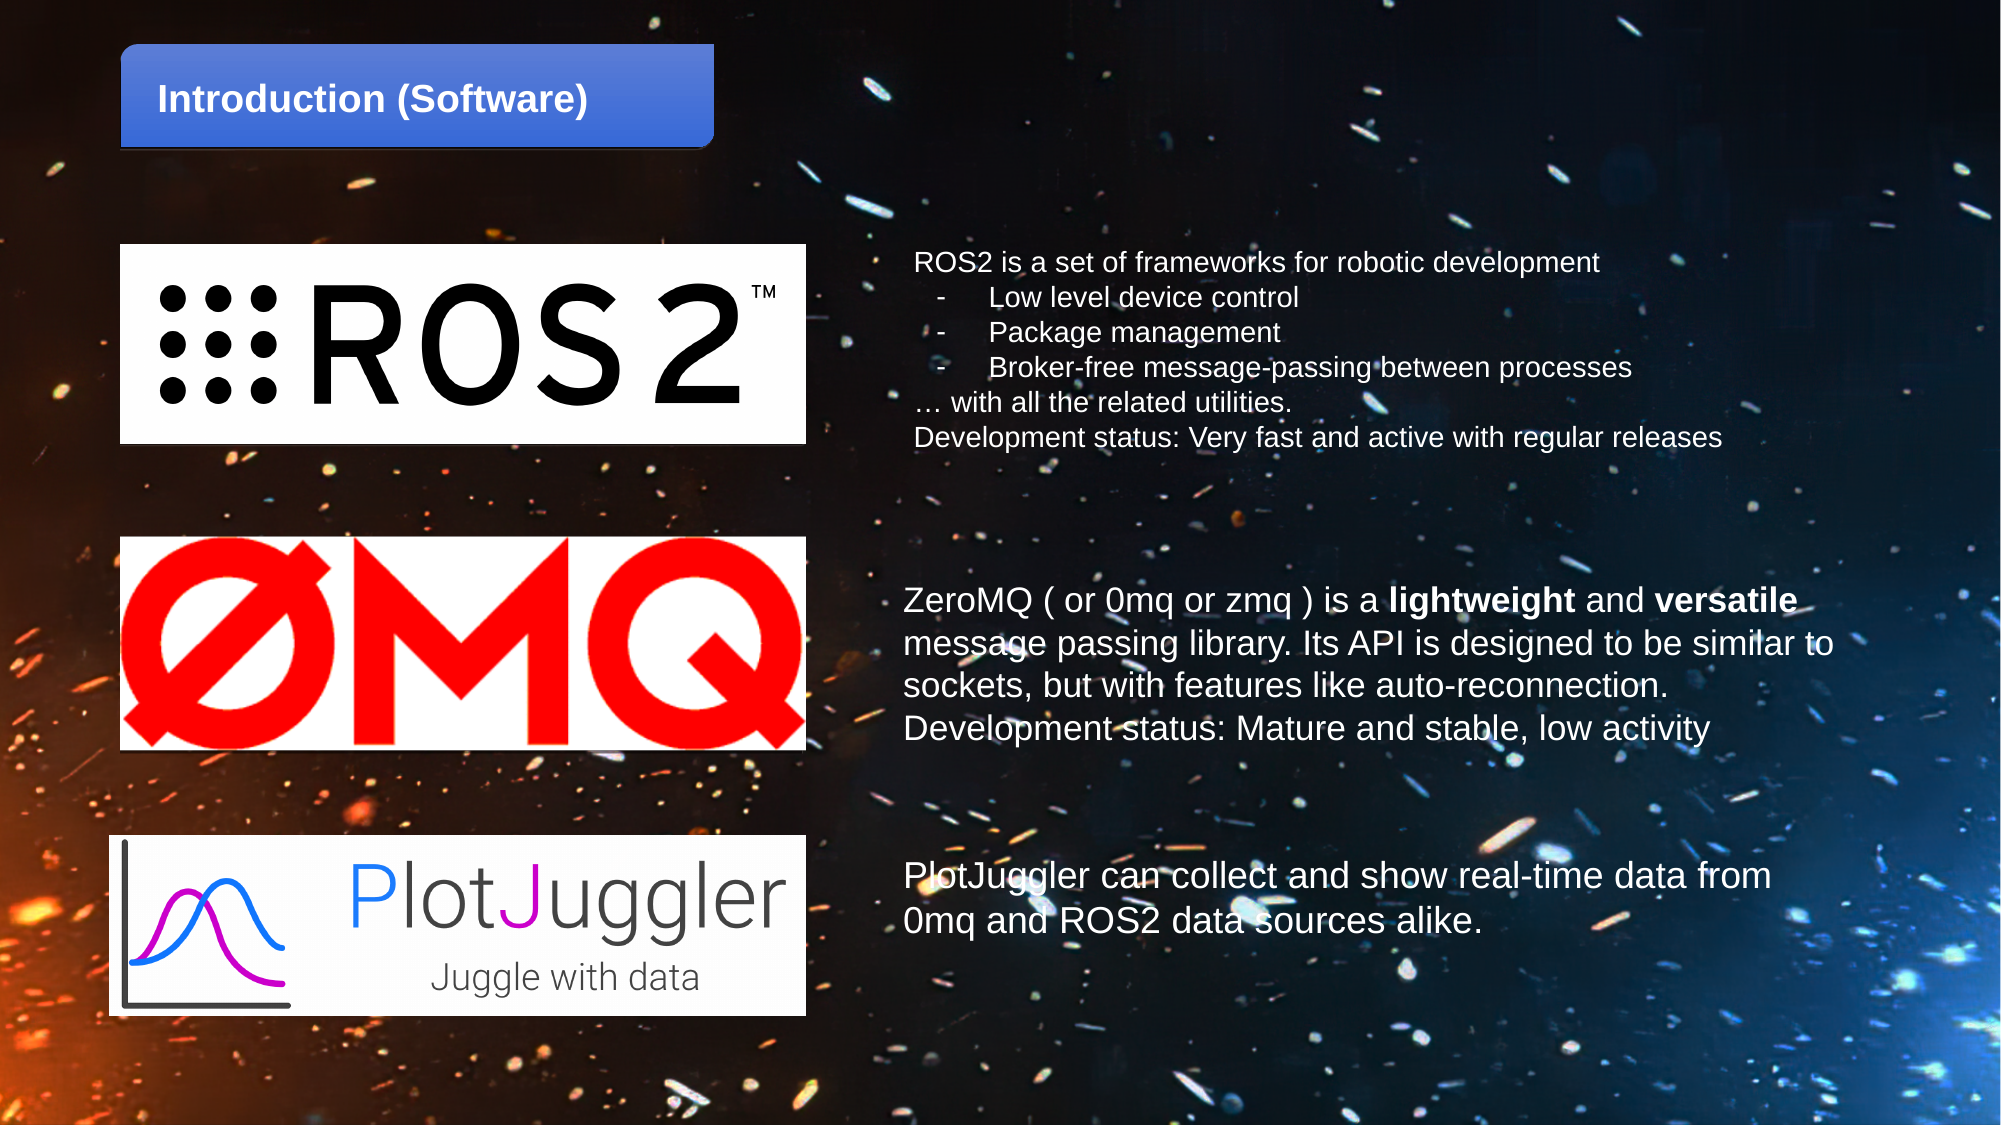

# Introduction (Software)
ROS2 is a set of frameworks for robotic development
Low level device control
Package management
Broker-free message-passing between processes
… with all the related utilities.
Development status: Very fast and active with regular releases
ZeroMQ ( or 0mq or zmq ) is a lightweight and versatile message passing library. Its API is designed to be similar to sockets, but with features like auto-reconnection.
Development status: Mature and stable, low activity
PlotJuggler can collect and show real-time data from 0mq and ROS2 data sources alike.